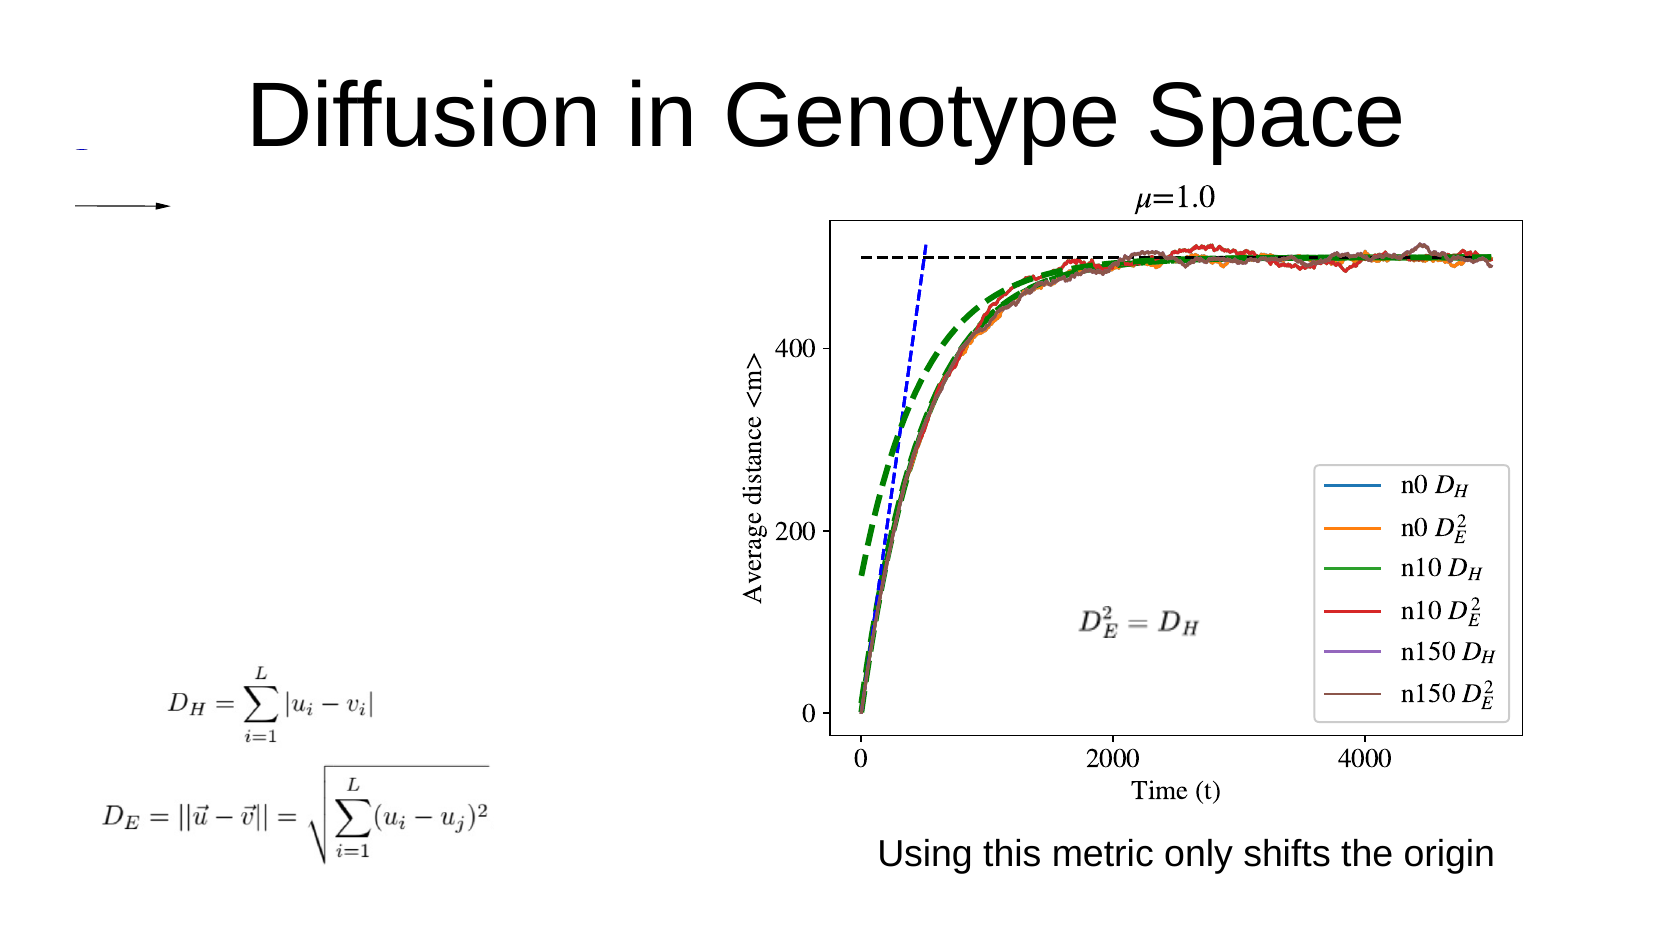

# Diffusion in Genotype Space
Using this metric only shifts the origin